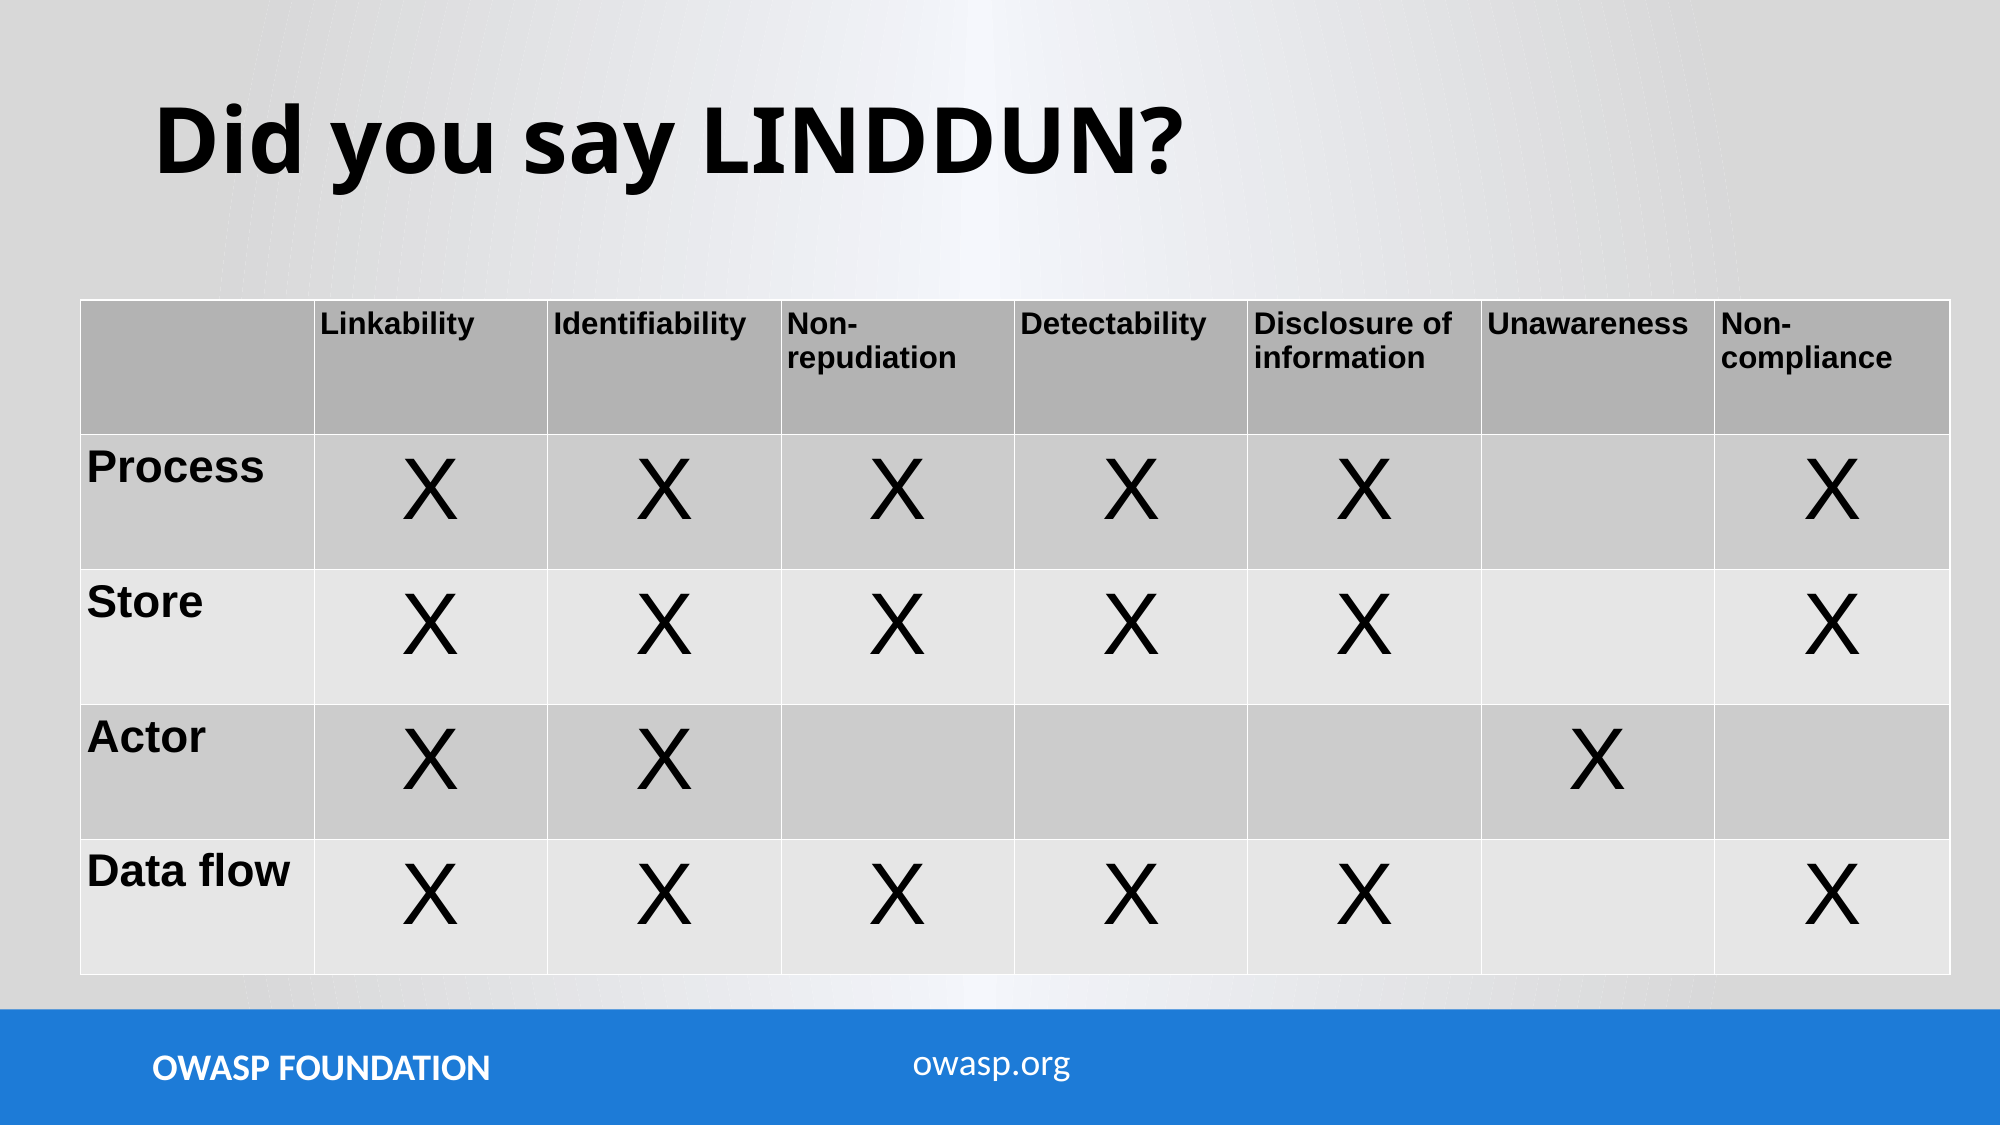

# Did you say LINDDUN?
| | Linkability | Identifiability | Non-repudiation | Detectability | Disclosure of information | Unawareness | Non-compliance |
| --- | --- | --- | --- | --- | --- | --- | --- |
| Process | X | X | X | X | X | | X |
| Store | X | X | X | X | X | | X |
| Actor | X | X | | | | X | |
| Data flow | X | X | X | X | X | | X |